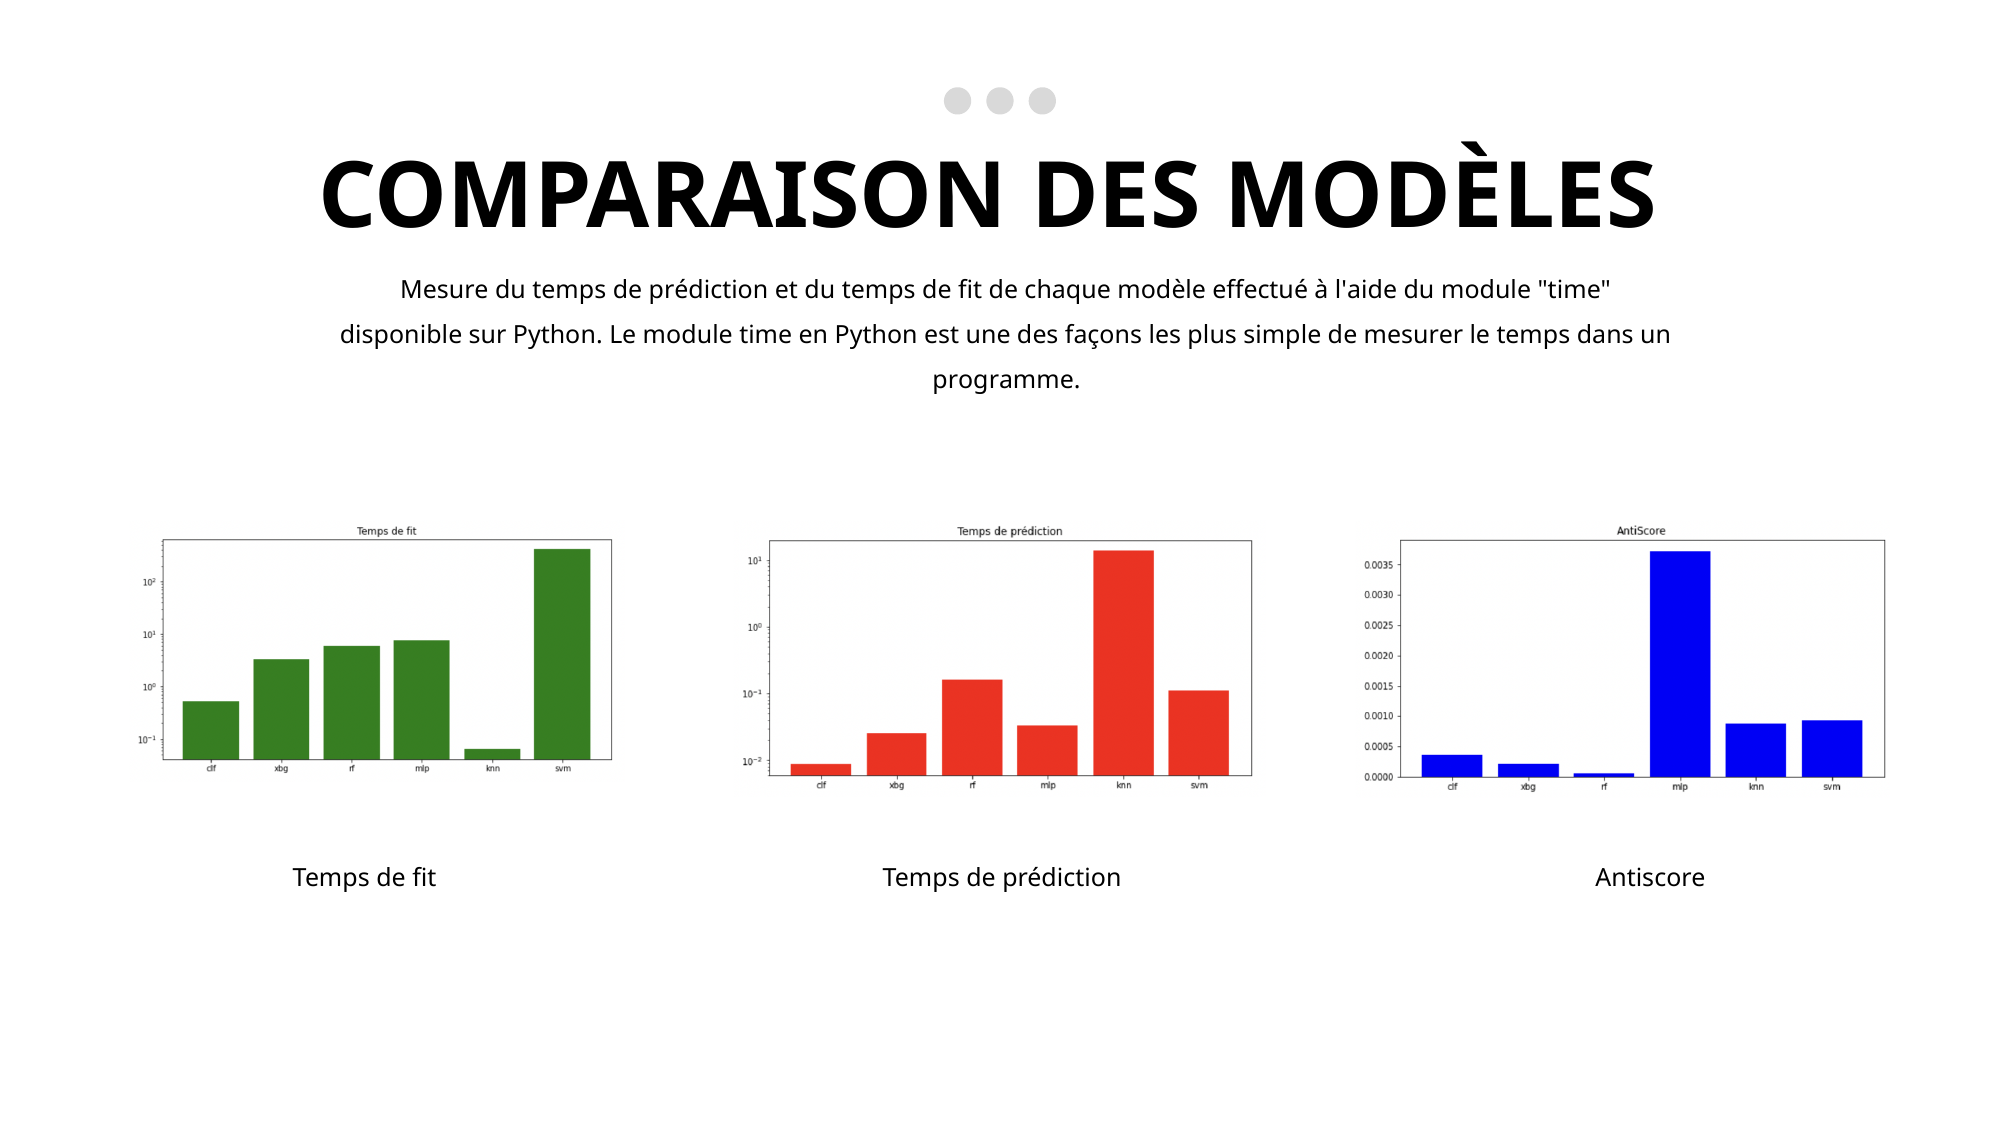

COMPARAISON DES MODÈLES
Mesure du temps de prédiction et du temps de fit de chaque modèle effectué à l'aide du module "time" disponible sur Python. Le module time en Python est une des façons les plus simple de mesurer le temps dans un programme.
Antiscore
Temps de fit
Temps de prédiction